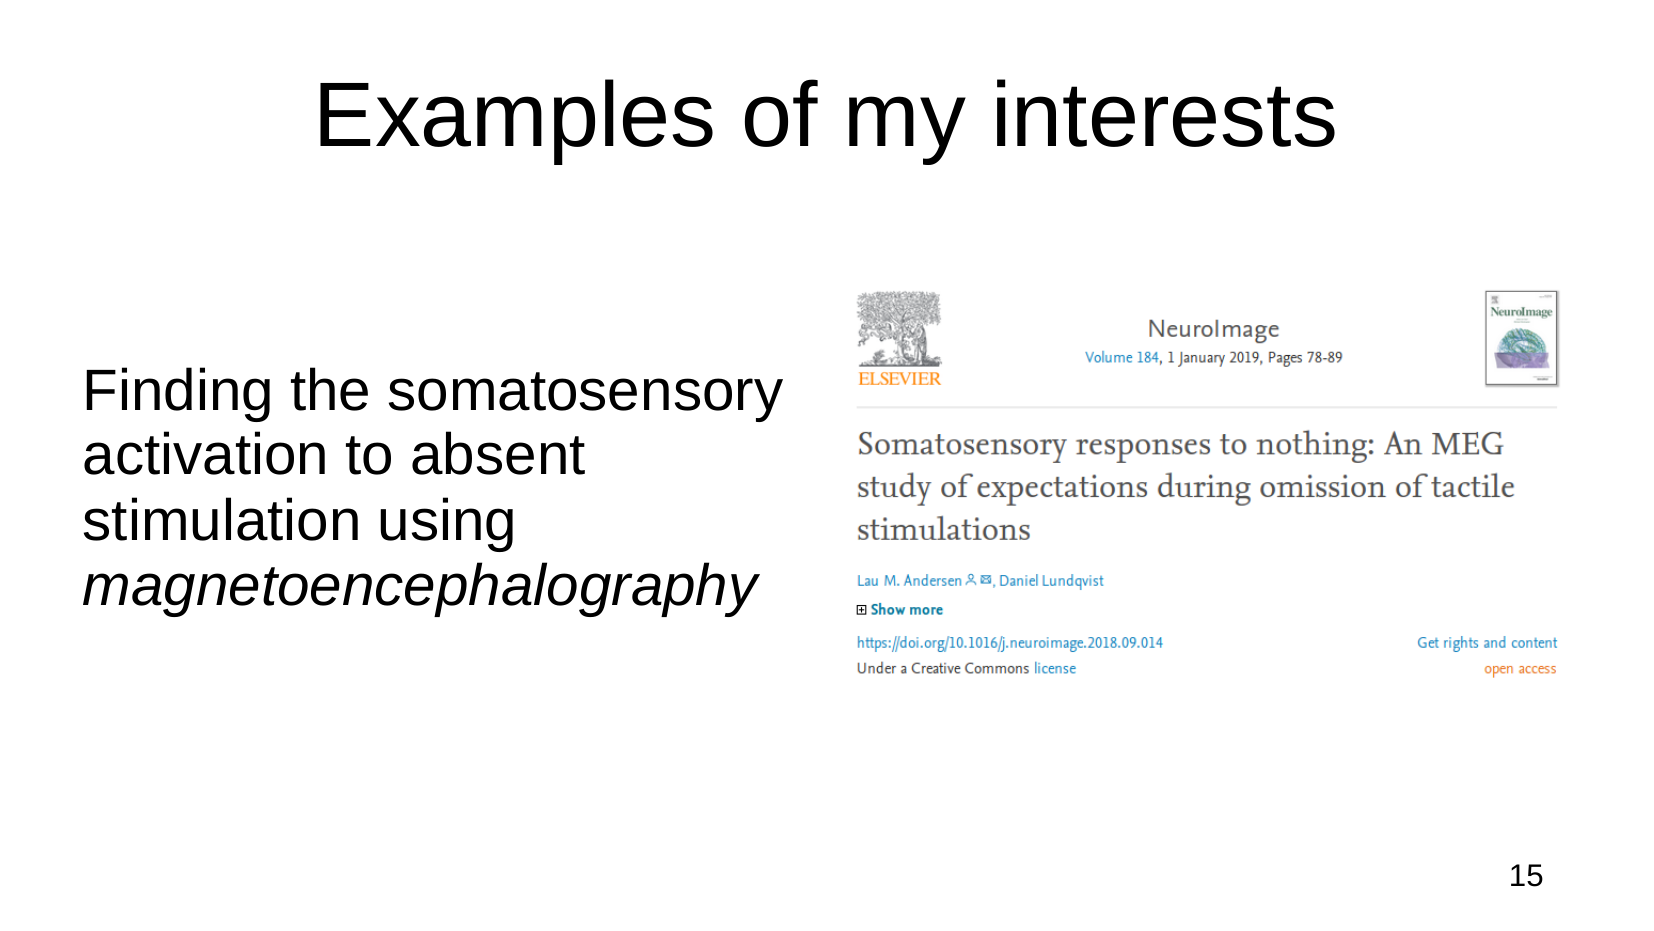

# Examples of my interests
Finding the somatosensory activation to absent stimulation using magnetoencephalography